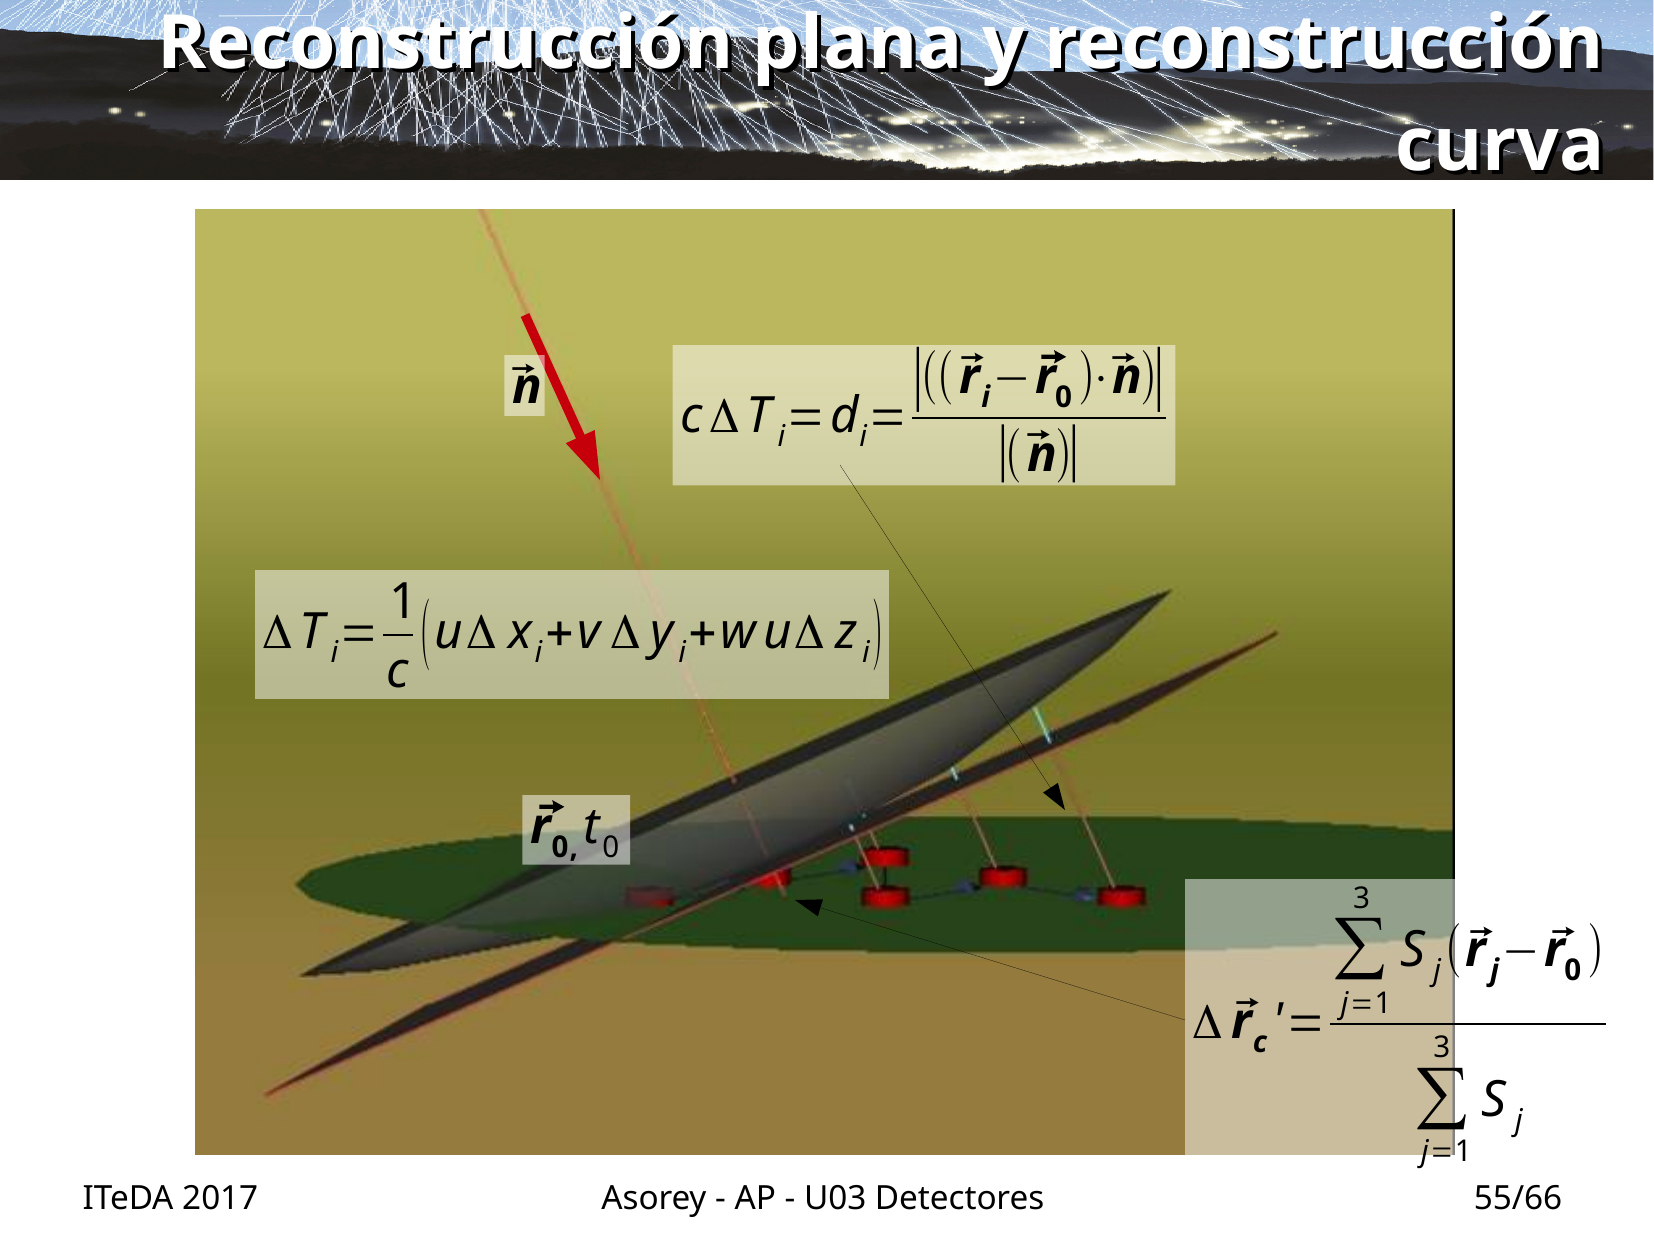

# Reconstrucción plana y reconstrucción curva
ITeDA 2017
Asorey - AP - U03 Detectores
55